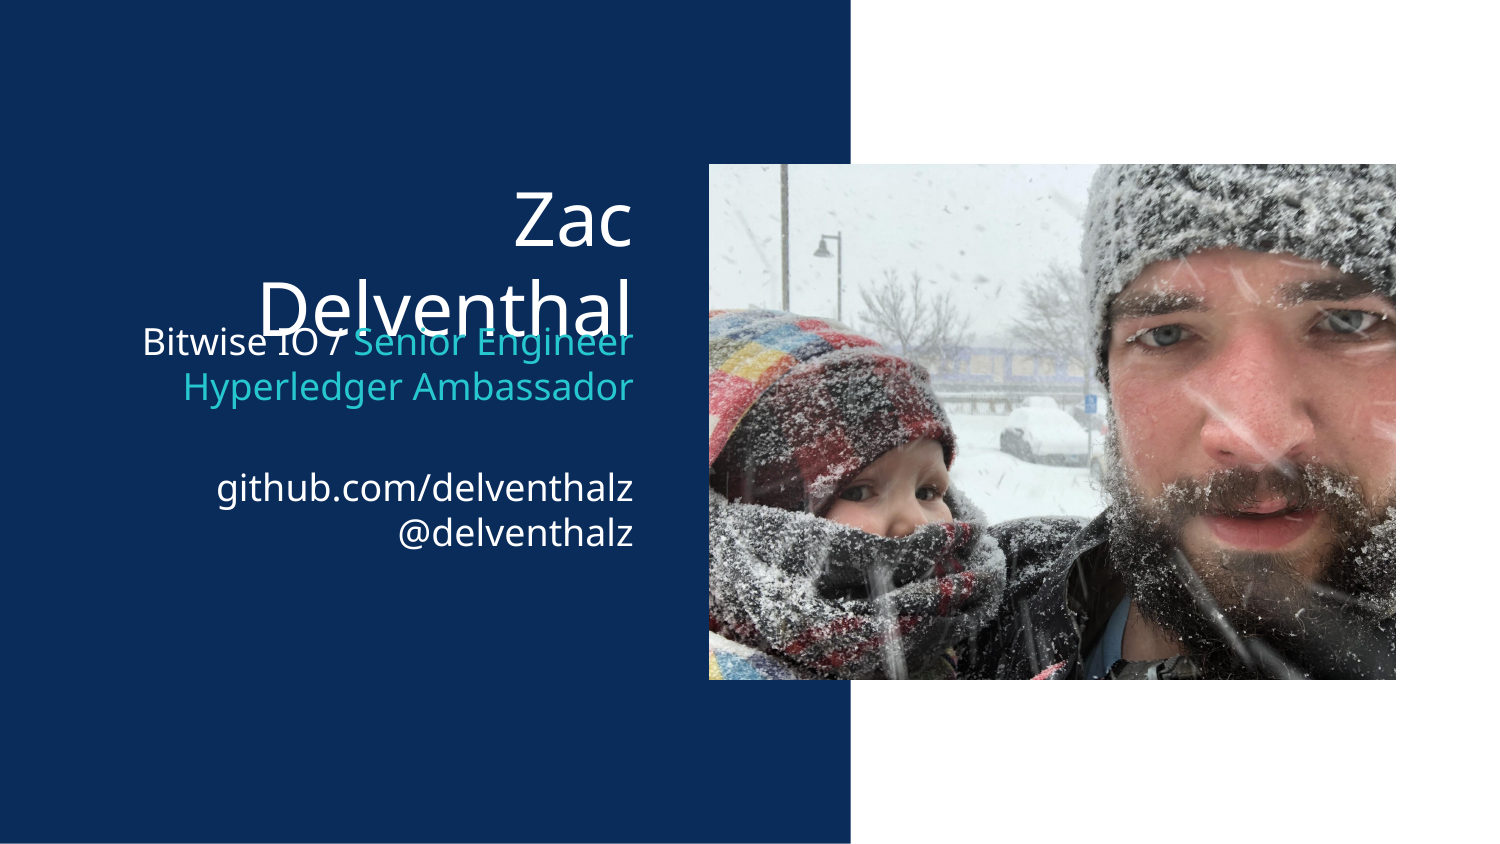

Zac Delventhal
Bitwise IO / Senior Engineer
Hyperledger Ambassador
github.com/delventhalz
@delventhalz